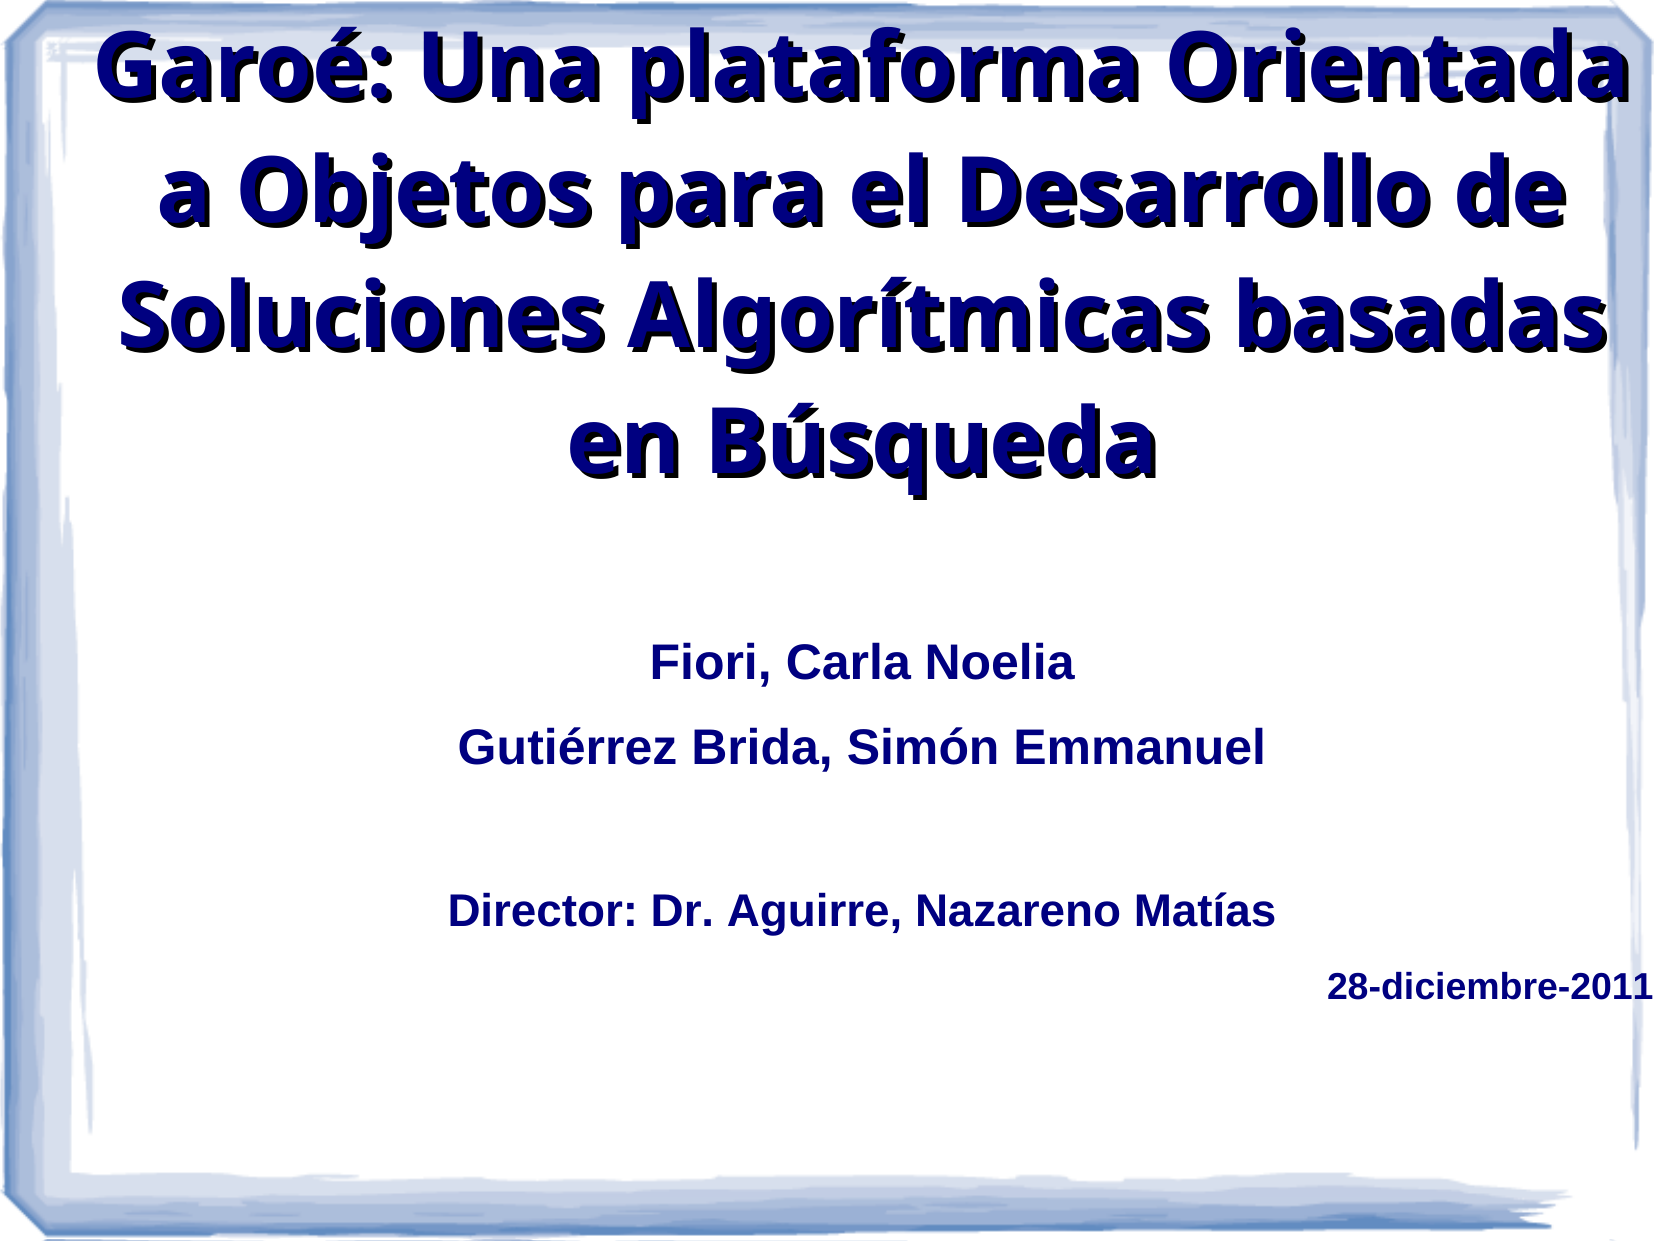

# Garoé: Una plataforma Orientada a Objetos para el Desarrollo de Soluciones Algorítmicas basadas en Búsqueda
Fiori, Carla Noelia
Gutiérrez Brida, Simón Emmanuel
Director: Dr. Aguirre, Nazareno Matías
28-diciembre-2011